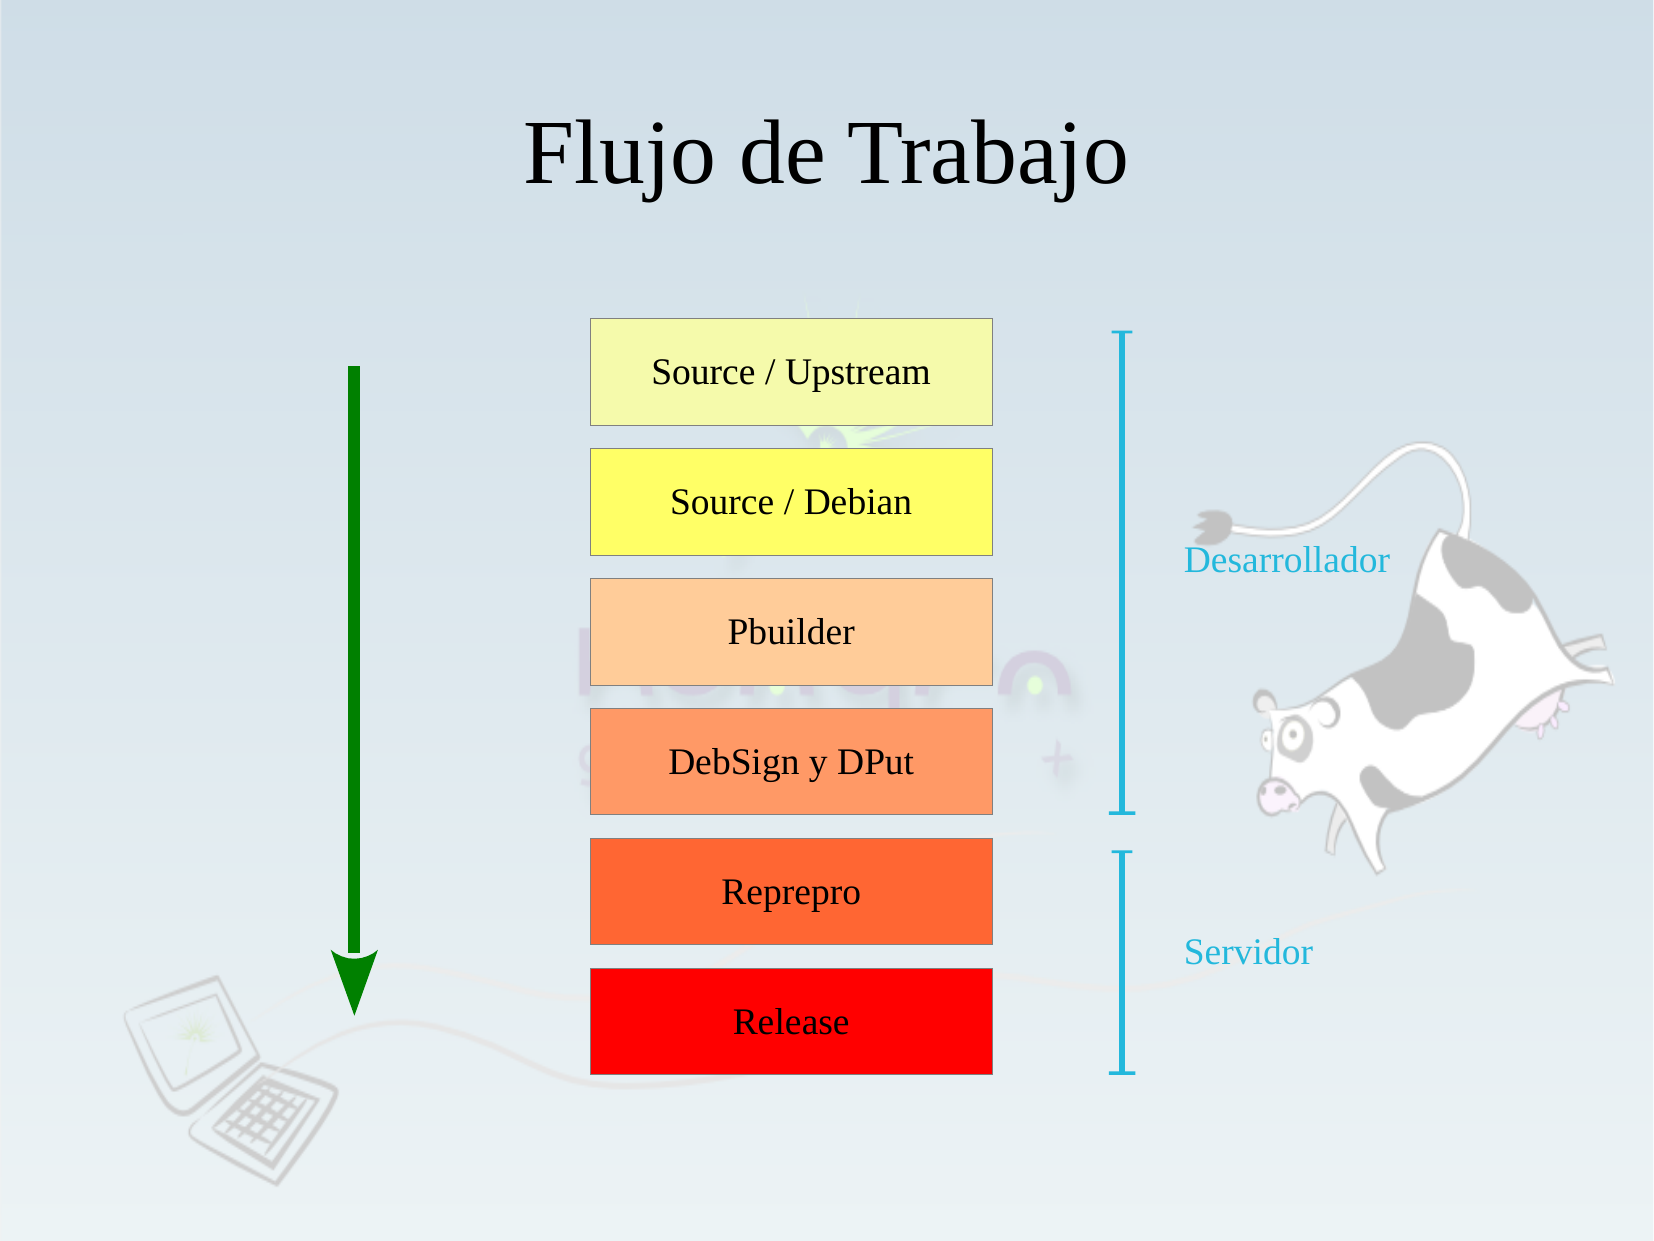

# Flujo de Trabajo
Source / Upstream
Source / Upstream
Source / Debian
Desarrollador
Pbuilder
DebSign y DPut
Reprepro
Servidor
Release